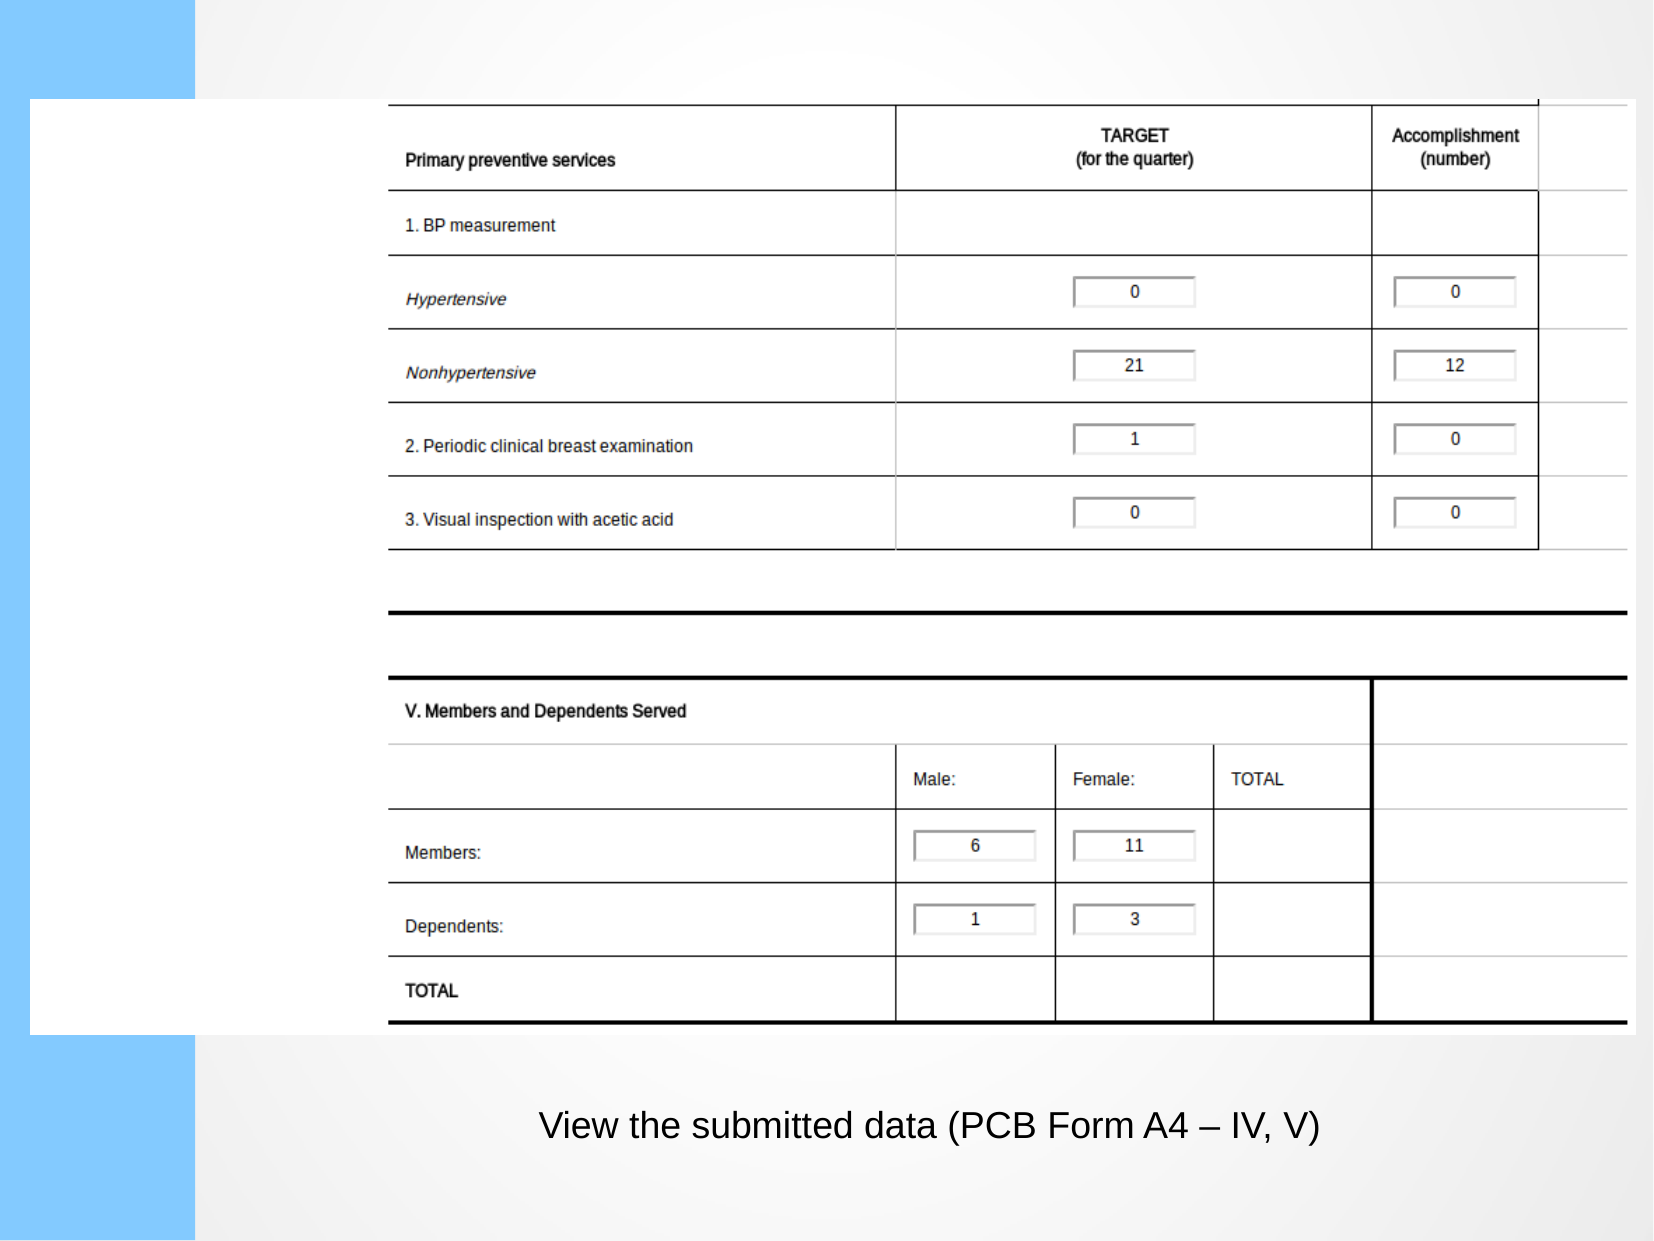

# View the submitted data (PCB Form A4 – IV, V)